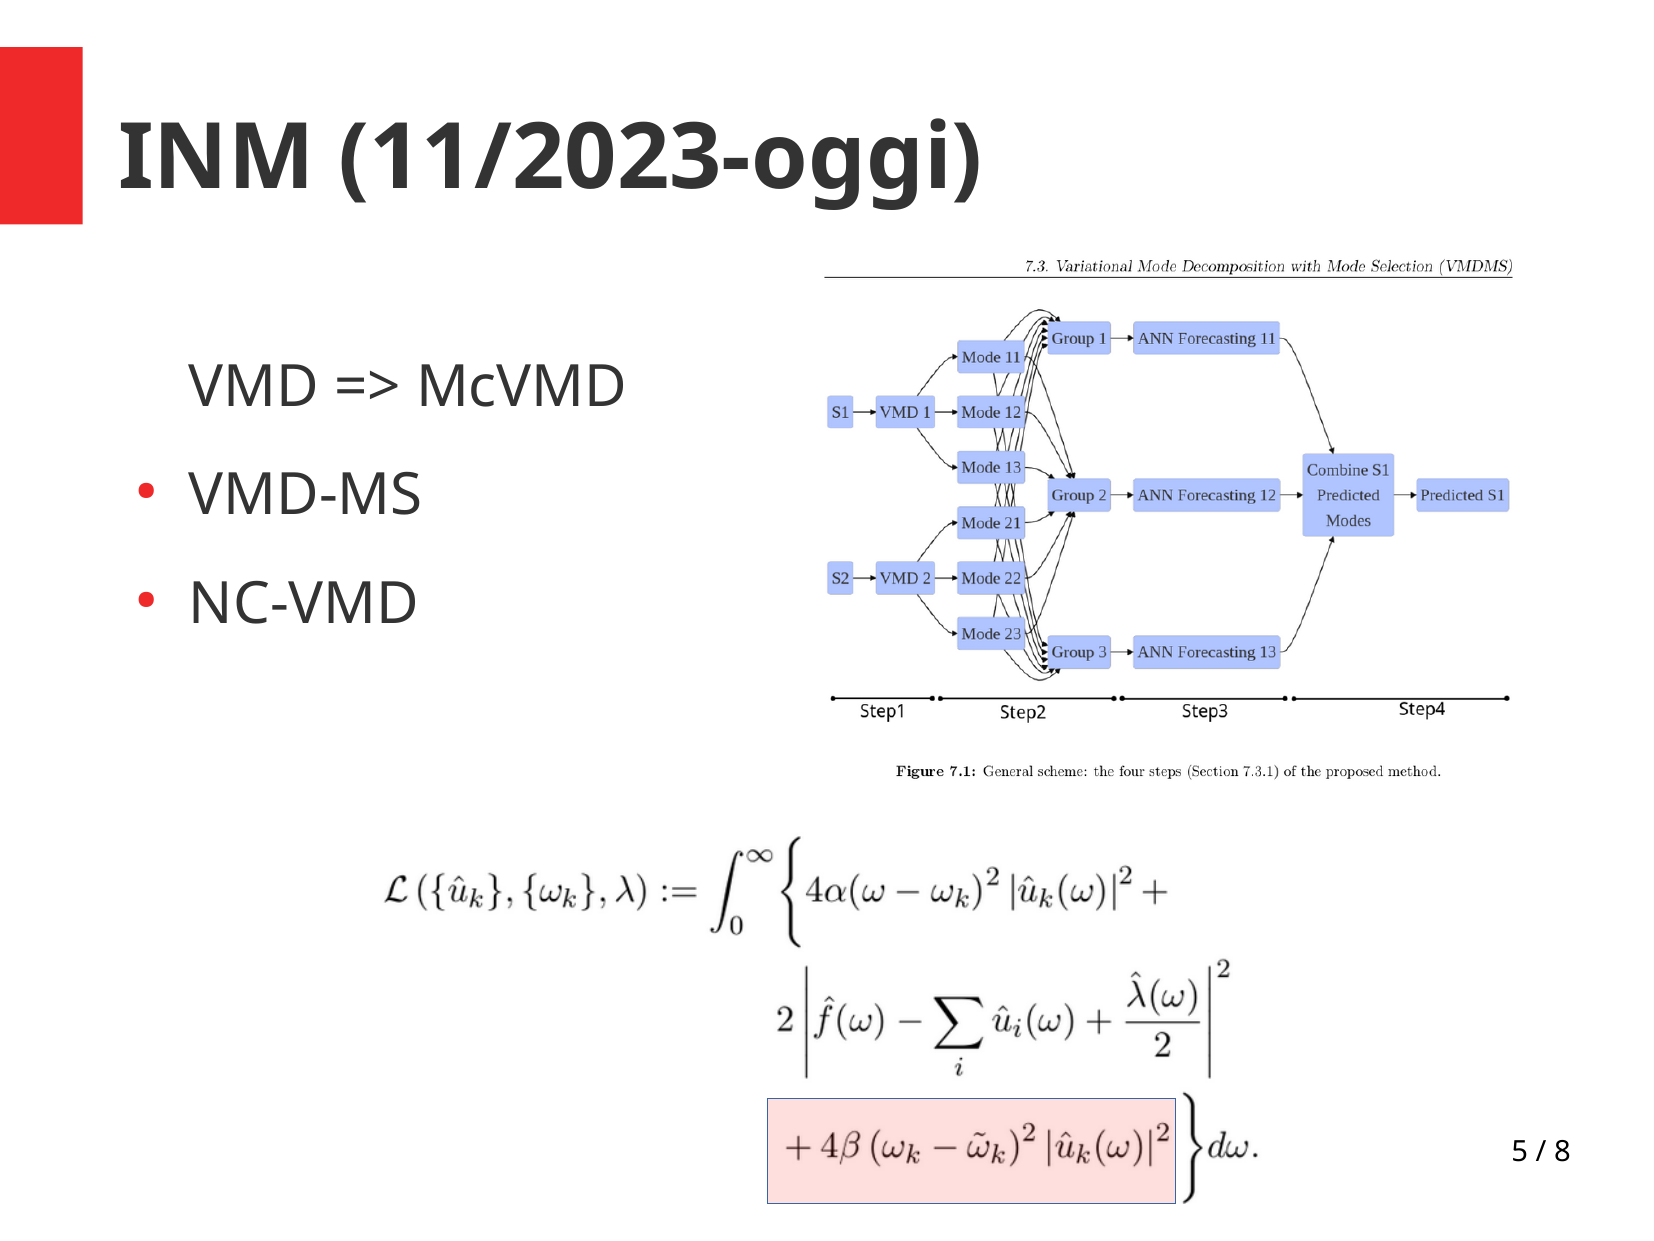

# INM (11/2023-oggi)
VMD => McVMD
VMD-MS
NC-VMD
5